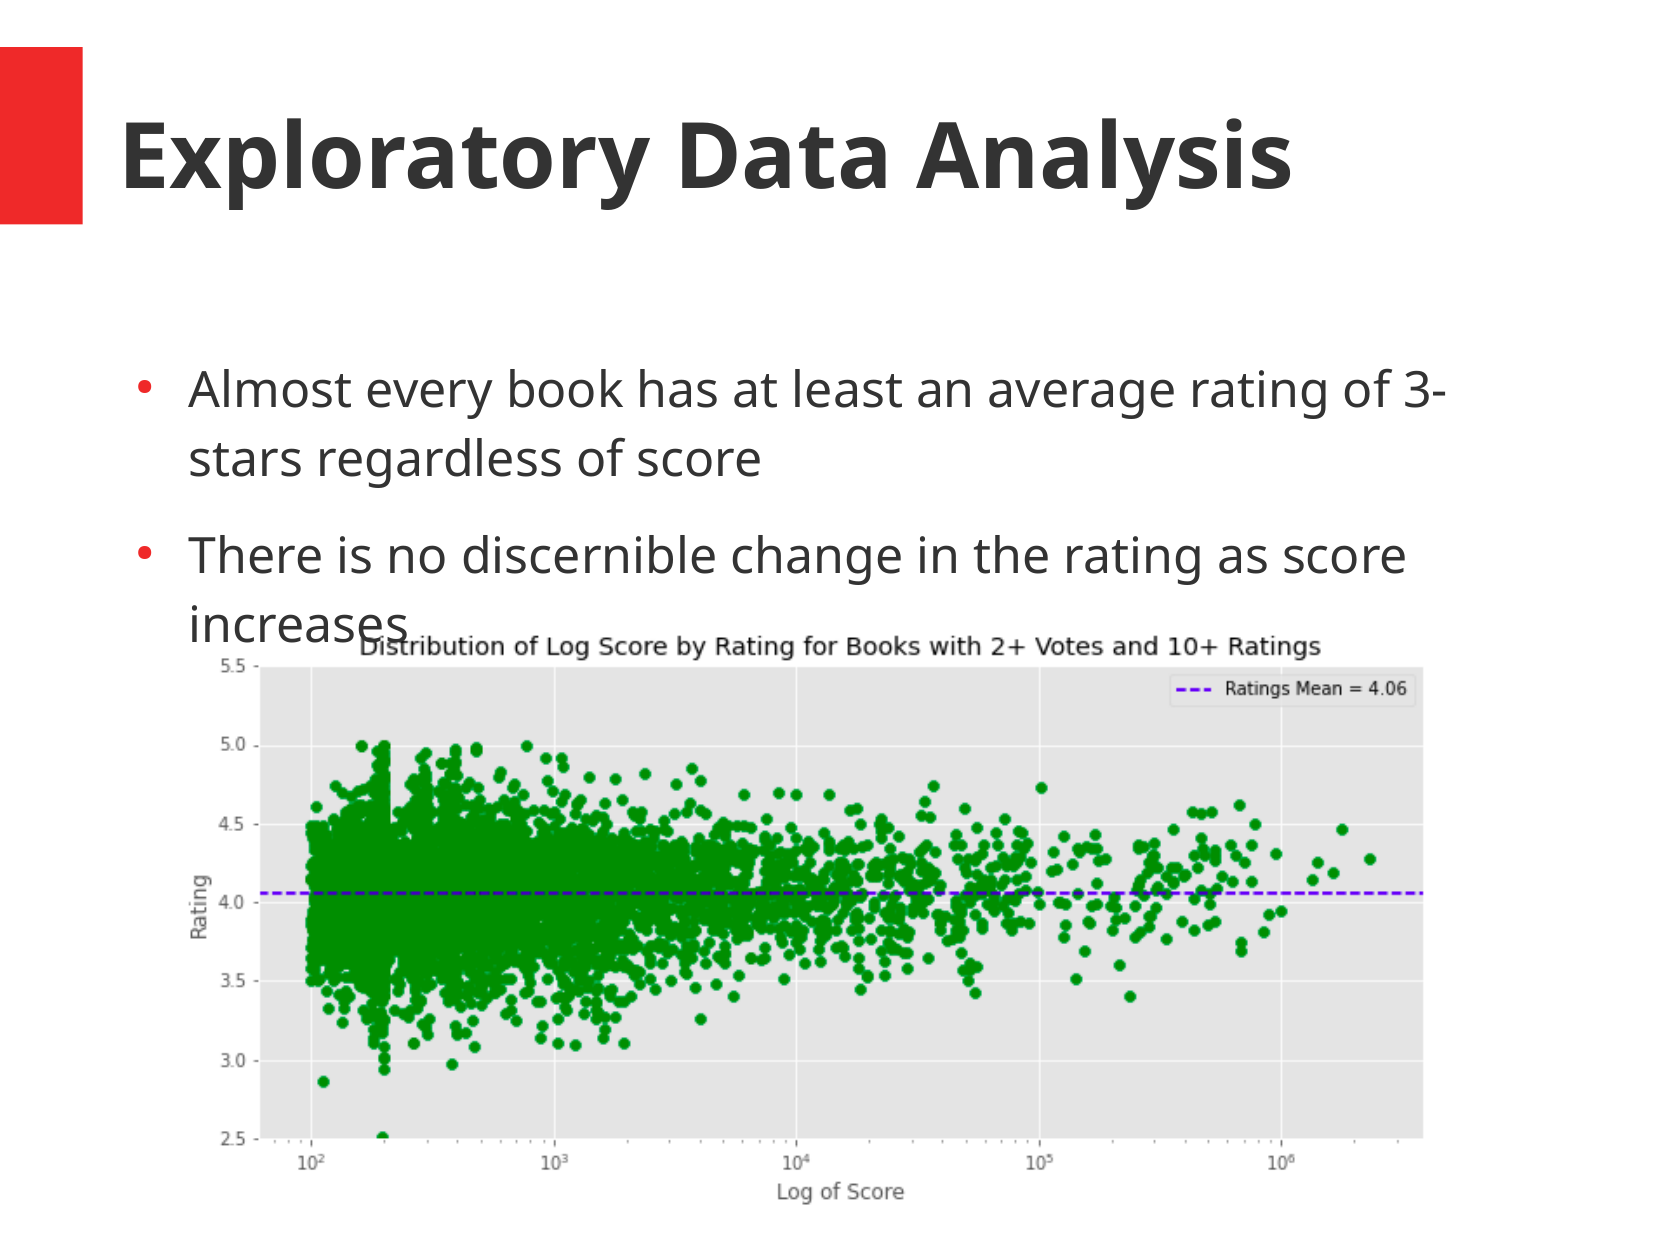

# Exploratory Data Analysis
Almost every book has at least an average rating of 3-stars regardless of score
There is no discernible change in the rating as score increases
4